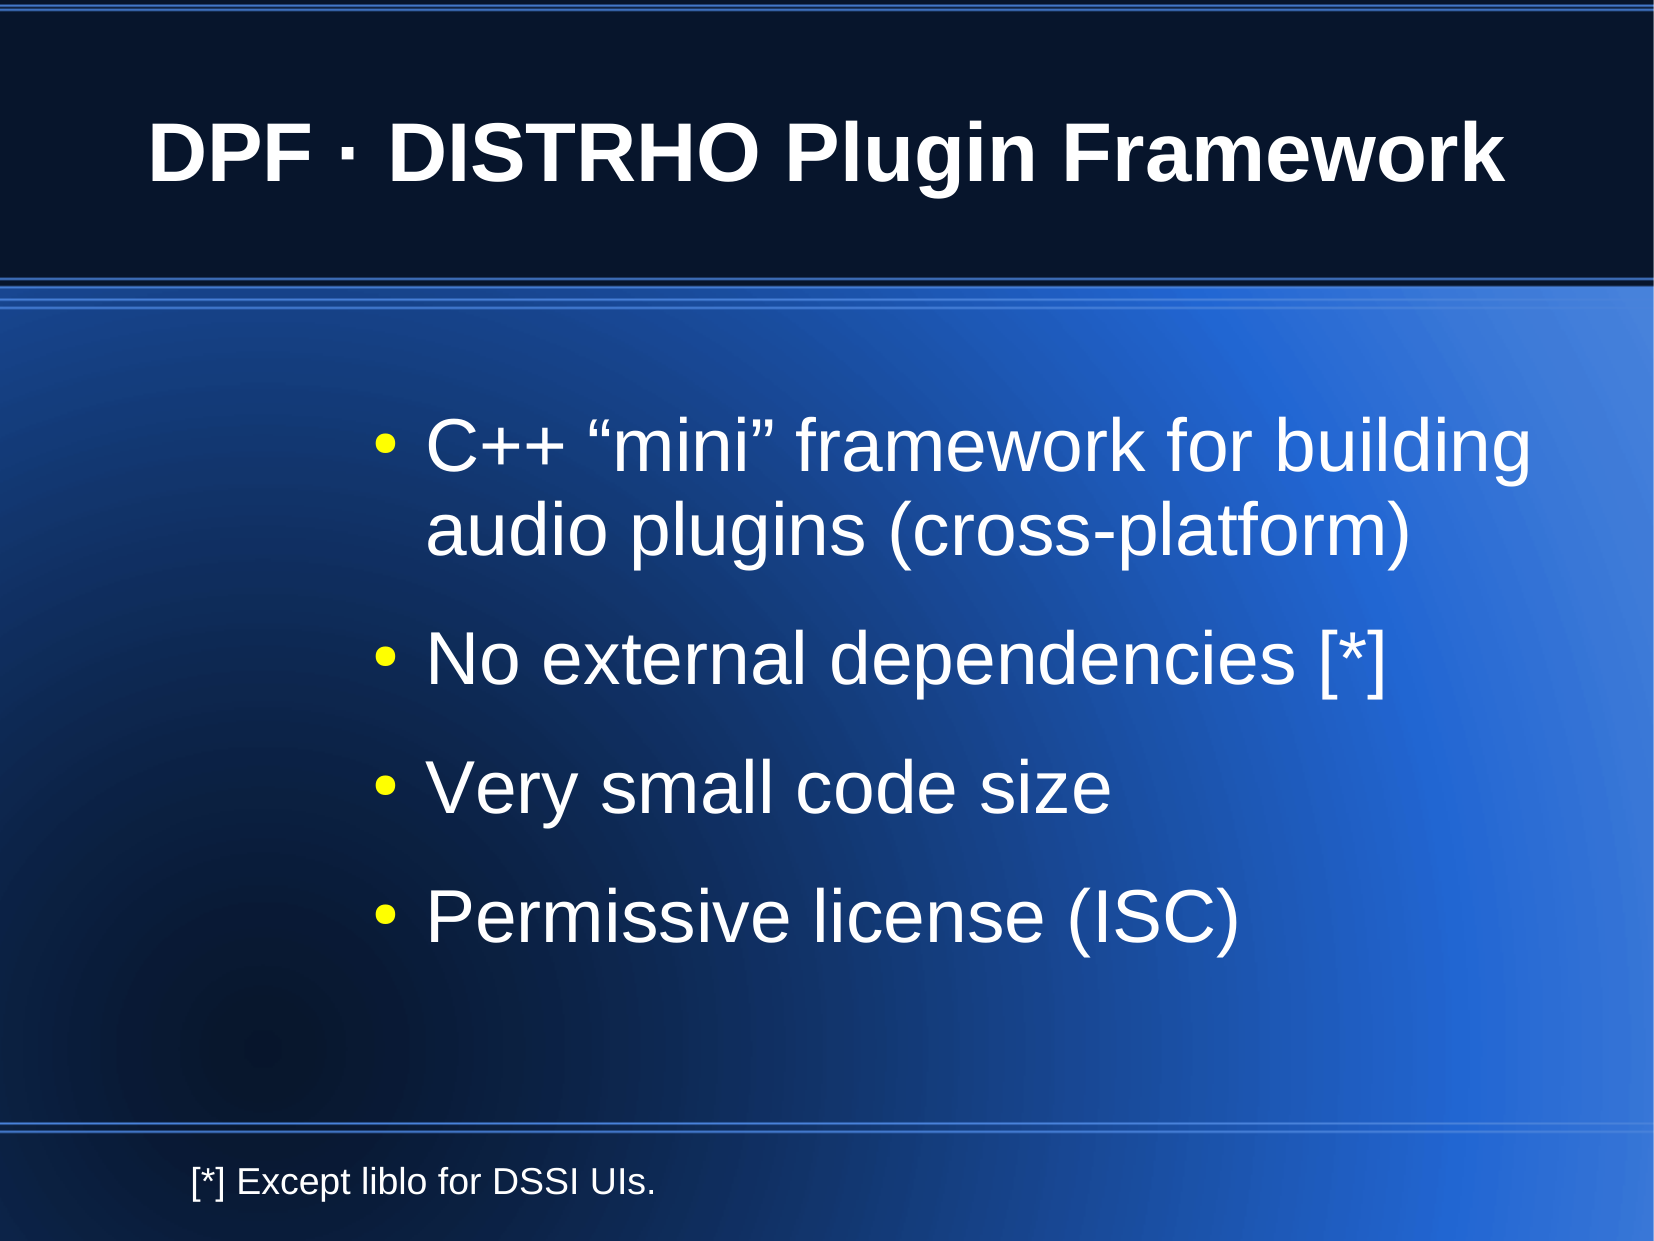

# DPF · DISTRHO Plugin Framework
C++ “mini” framework for building audio plugins (cross-platform)
No external dependencies [*]
Very small code size
Permissive license (ISC)
[*] Except liblo for DSSI UIs.